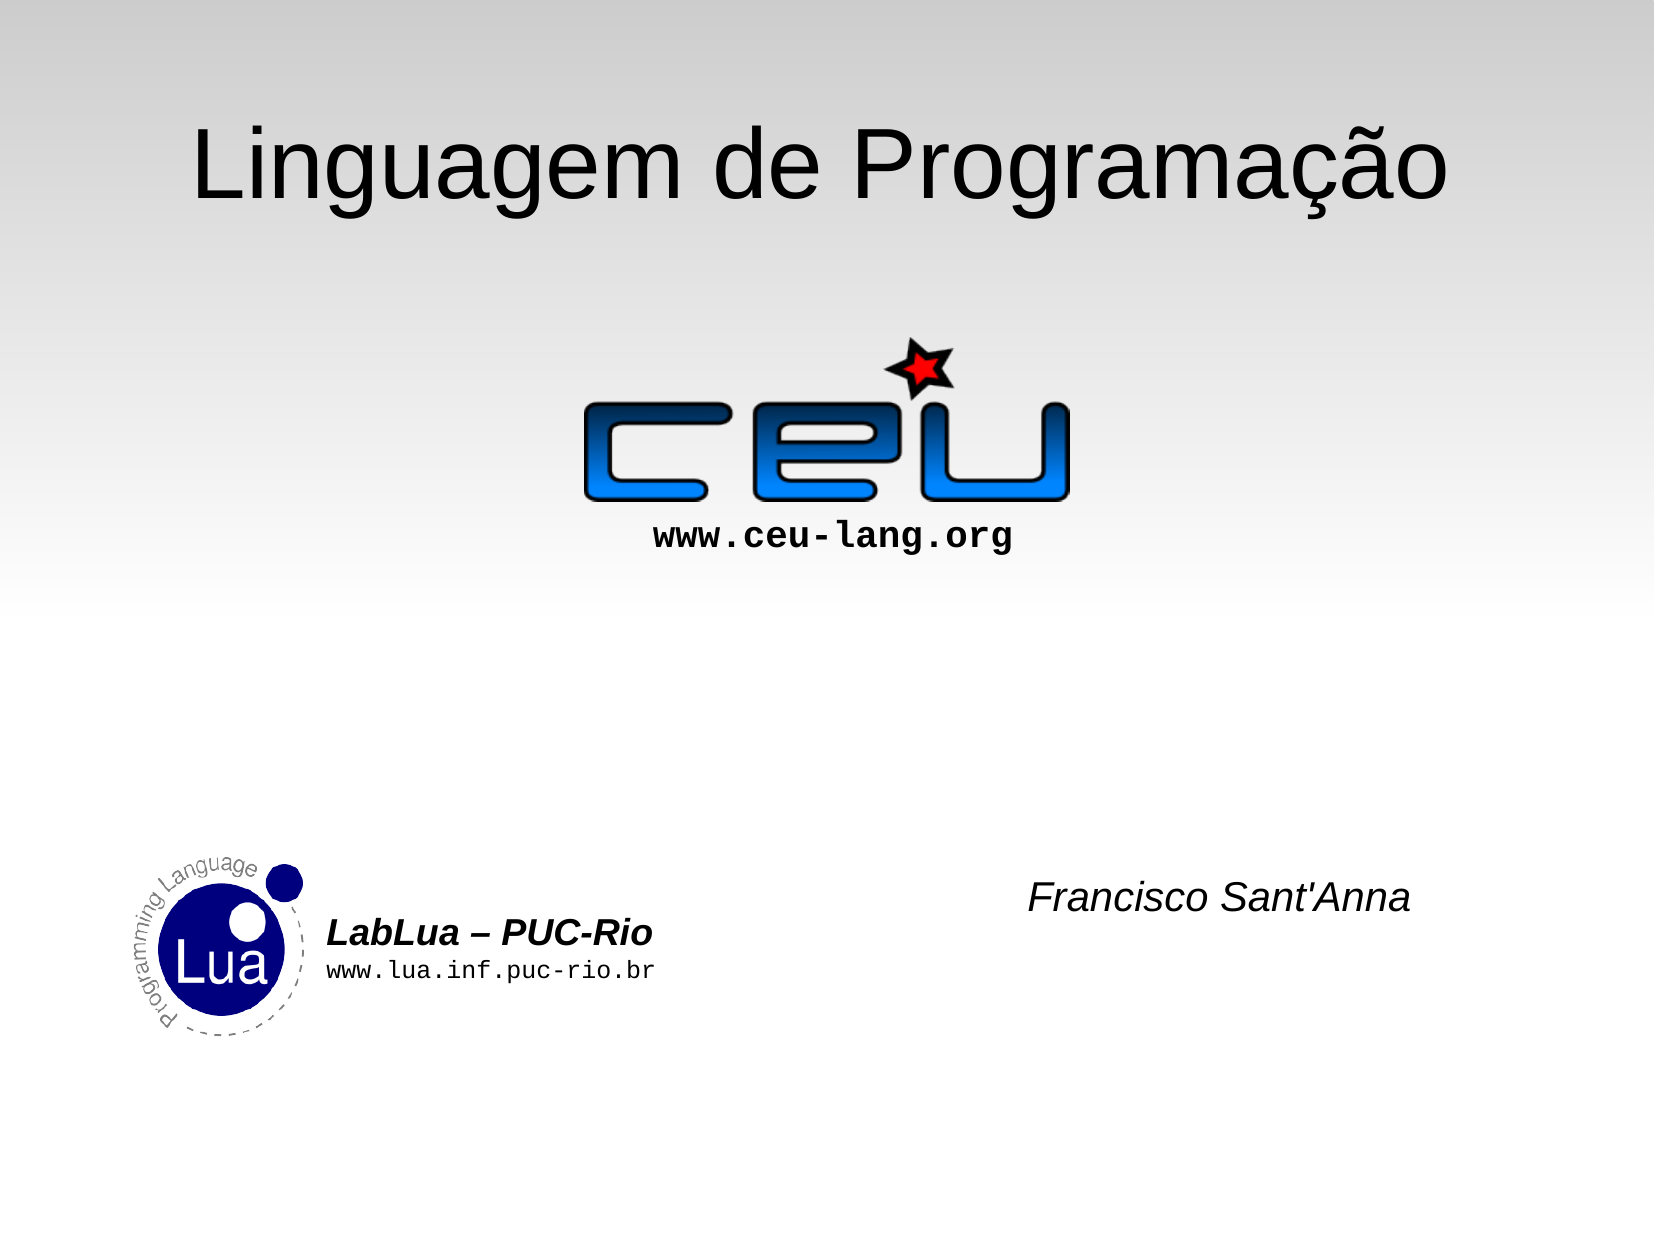

# Linguagem de Programação
www.ceu-lang.org
Francisco Sant'Anna
LabLua – PUC-Rio
www.lua.inf.puc-rio.br